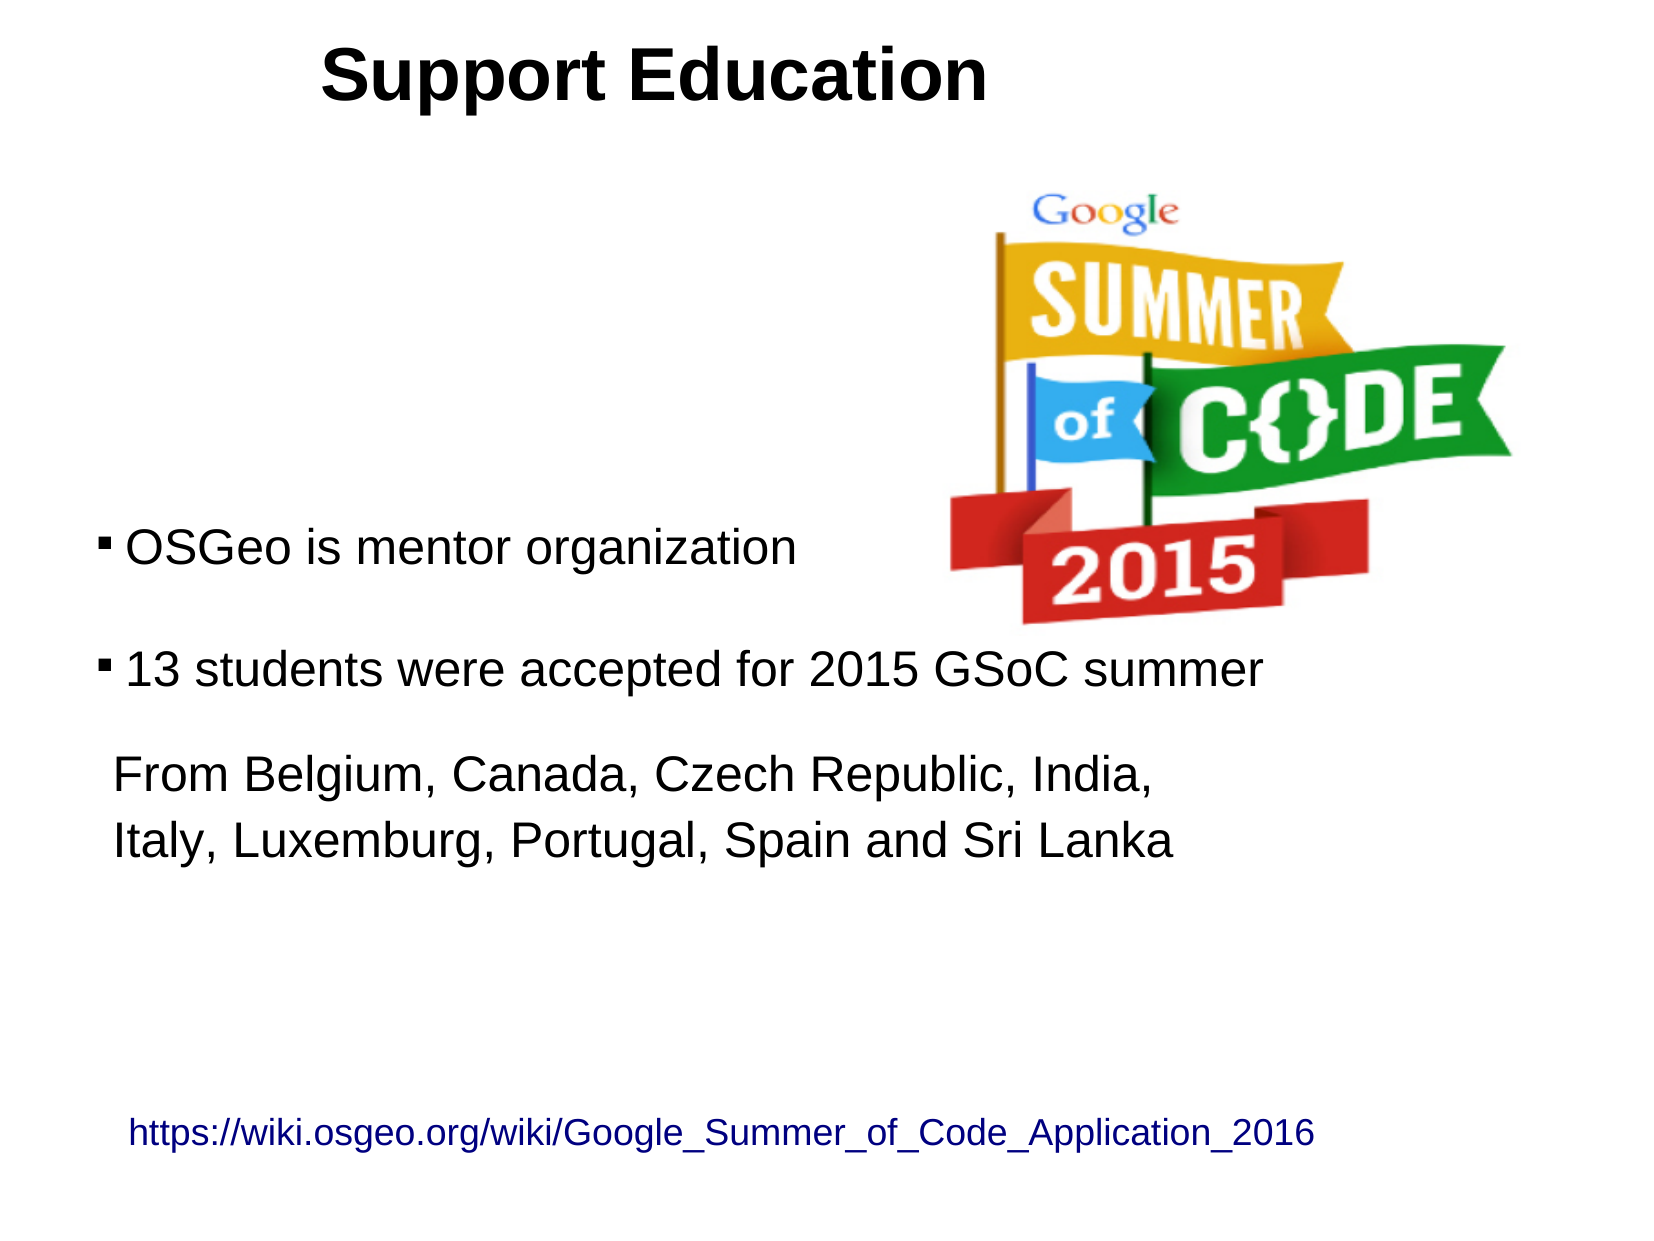

Support Education
 OSGeo is mentor organization
 13 students were accepted for 2015 GSoC summer
 From Belgium, Canada, Czech Republic, India,
 Italy, Luxemburg, Portugal, Spain and Sri Lanka
https://wiki.osgeo.org/wiki/Google_Summer_of_Code_Application_2016